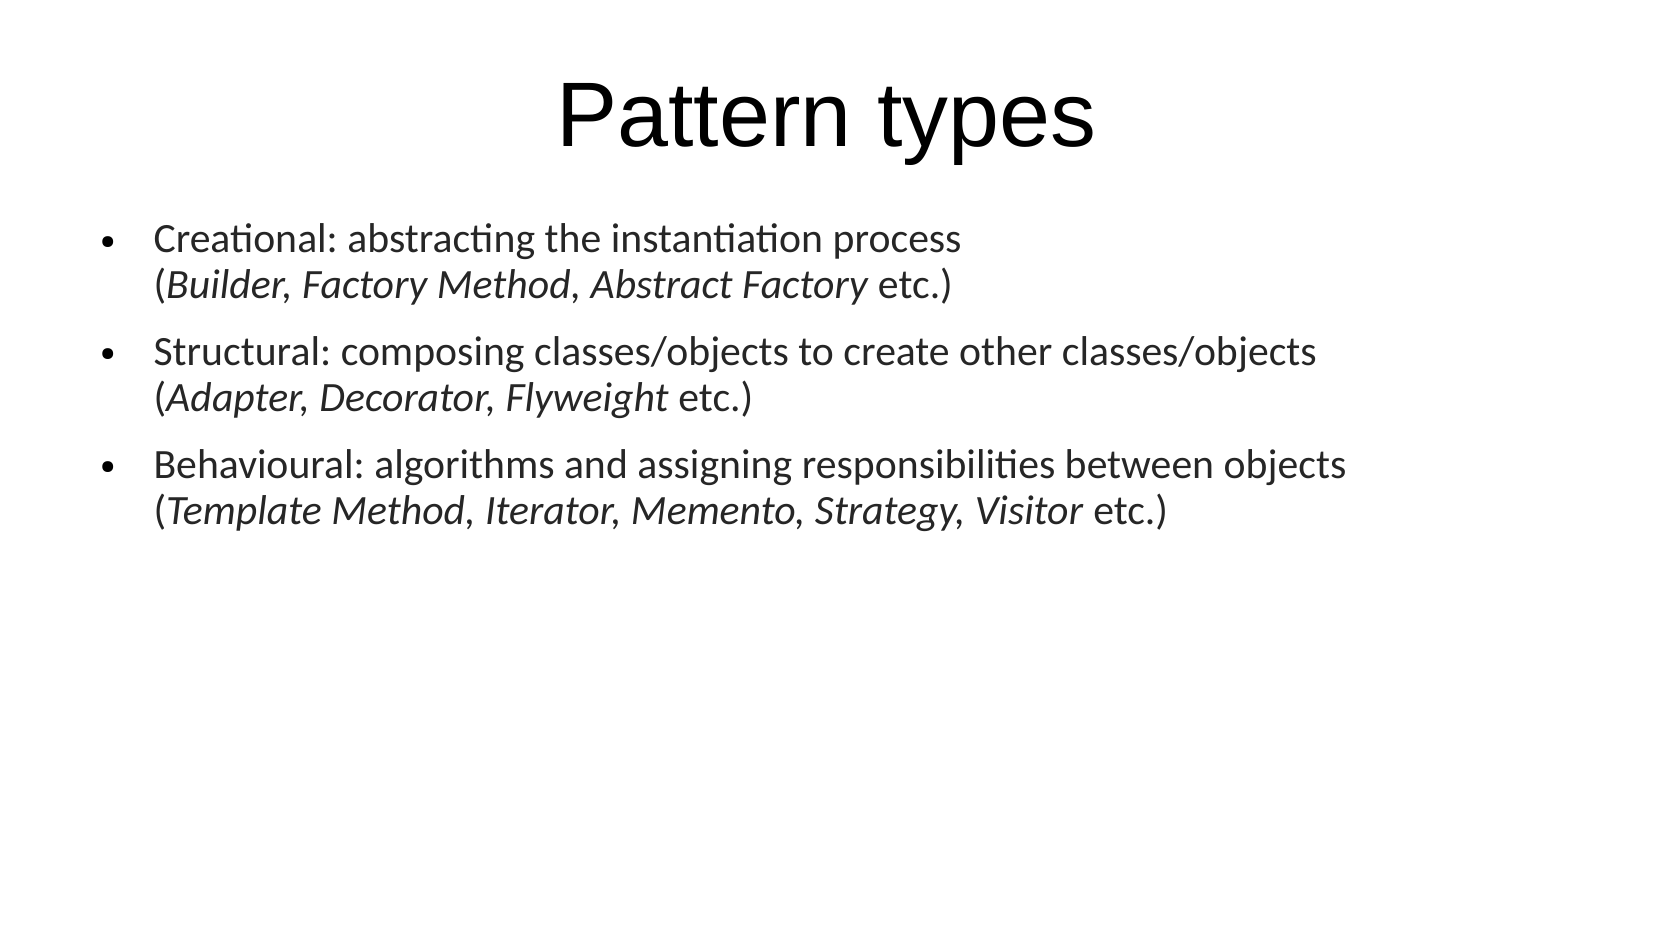

# Pattern types
Creational: abstracting the instantiation process
(Builder, Factory Method, Abstract Factory etc.)
Structural: composing classes/objects to create other classes/objects
(Adapter, Decorator, Flyweight etc.)
Behavioural: algorithms and assigning responsibilities between objects
(Template Method, Iterator, Memento, Strategy, Visitor etc.)